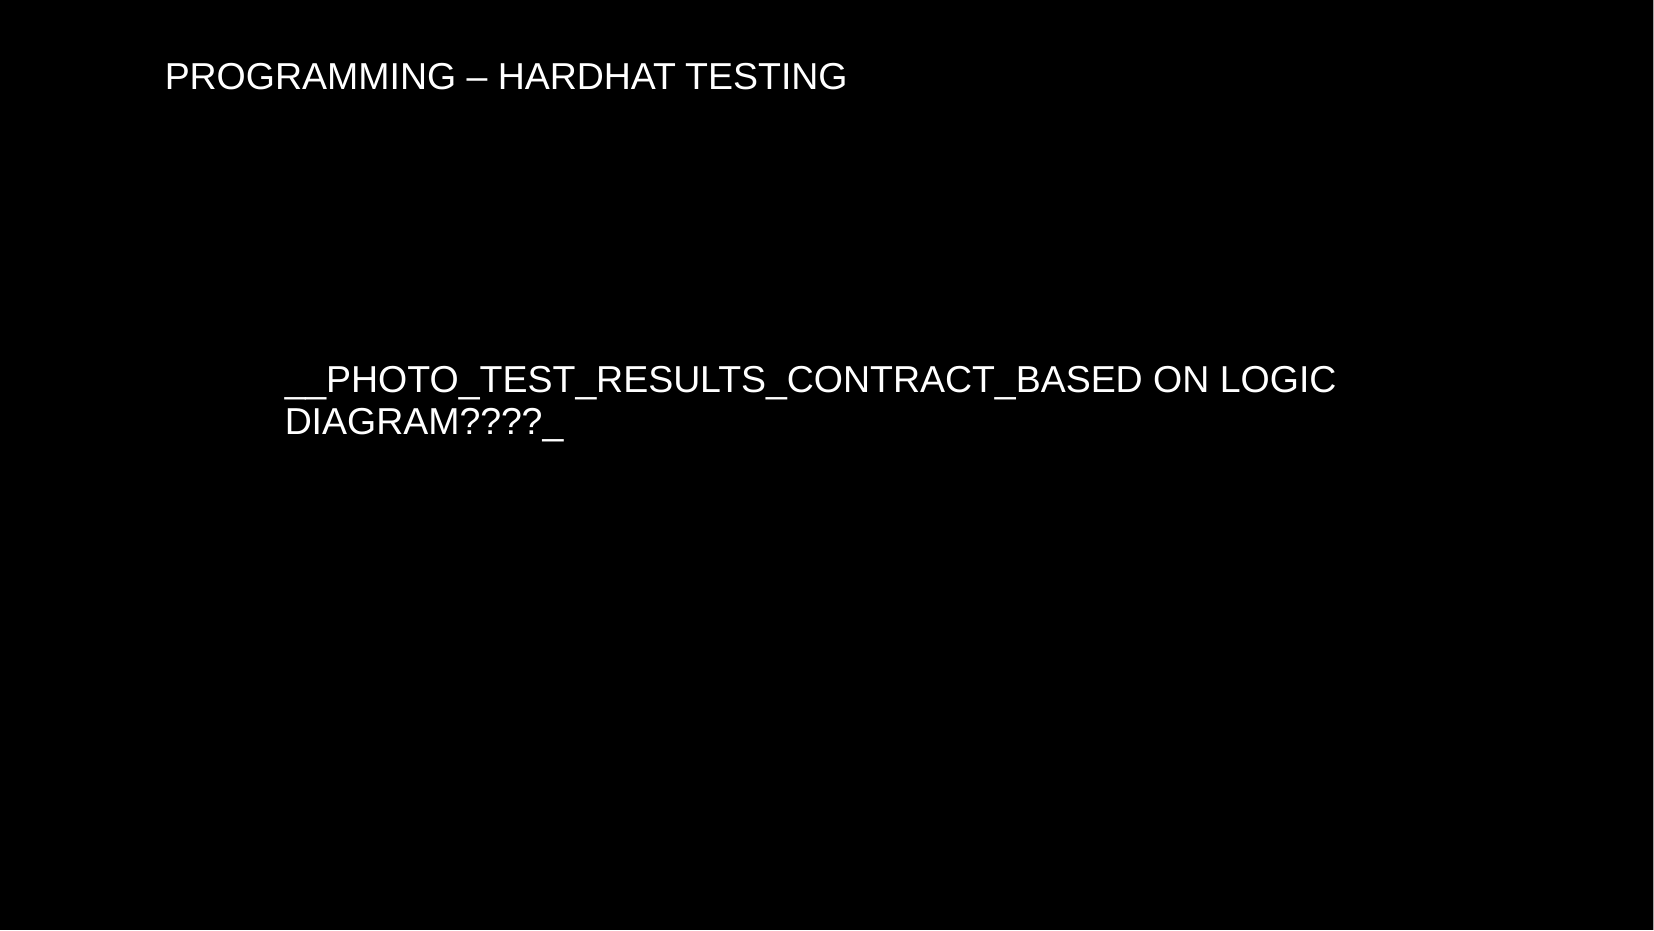

PROGRAMMING – HARDHAT TESTING
__PHOTO_TEST_RESULTS_CONTRACT_BASED ON LOGIC DIAGRAM????_